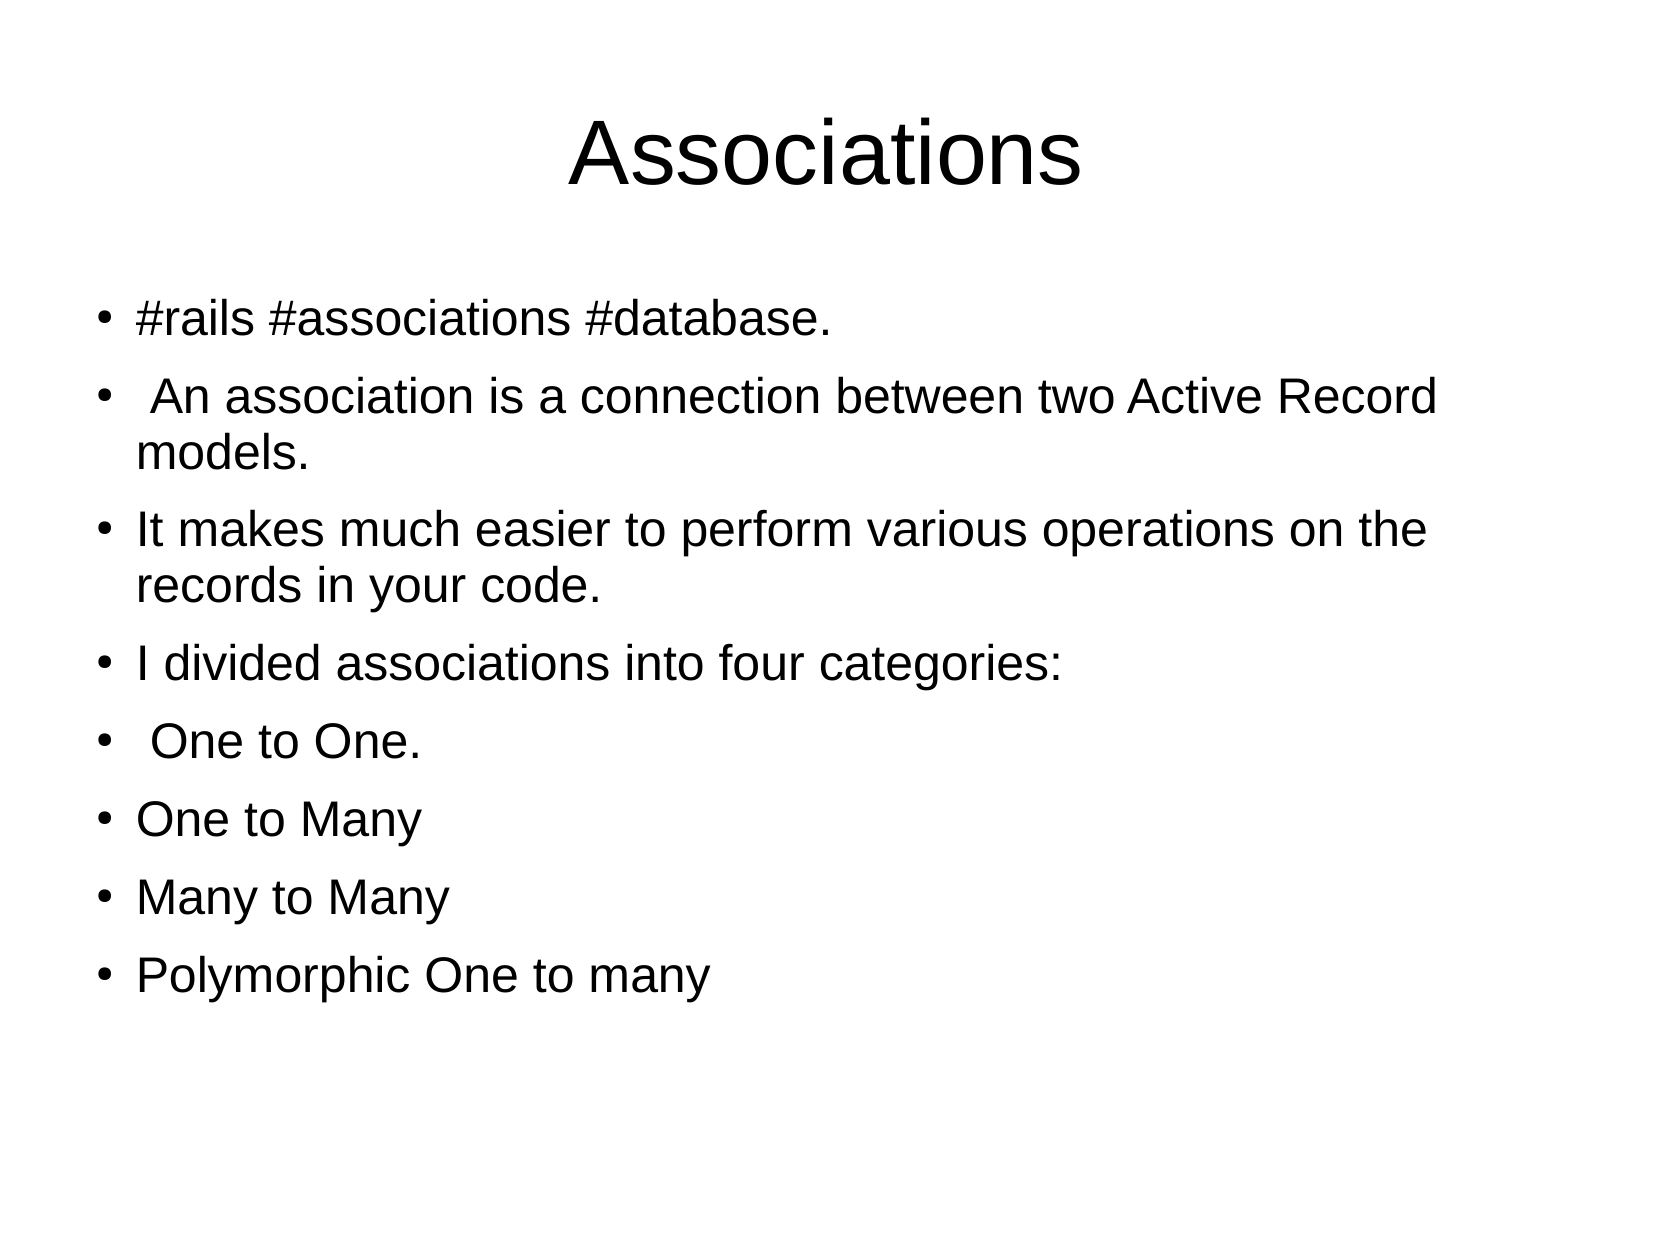

# Associations
#rails #associations #database.
 An association is a connection between two Active Record models.
It makes much easier to perform various operations on the records in your code.
I divided associations into four categories:
 One to One.
One to Many
Many to Many
Polymorphic One to many